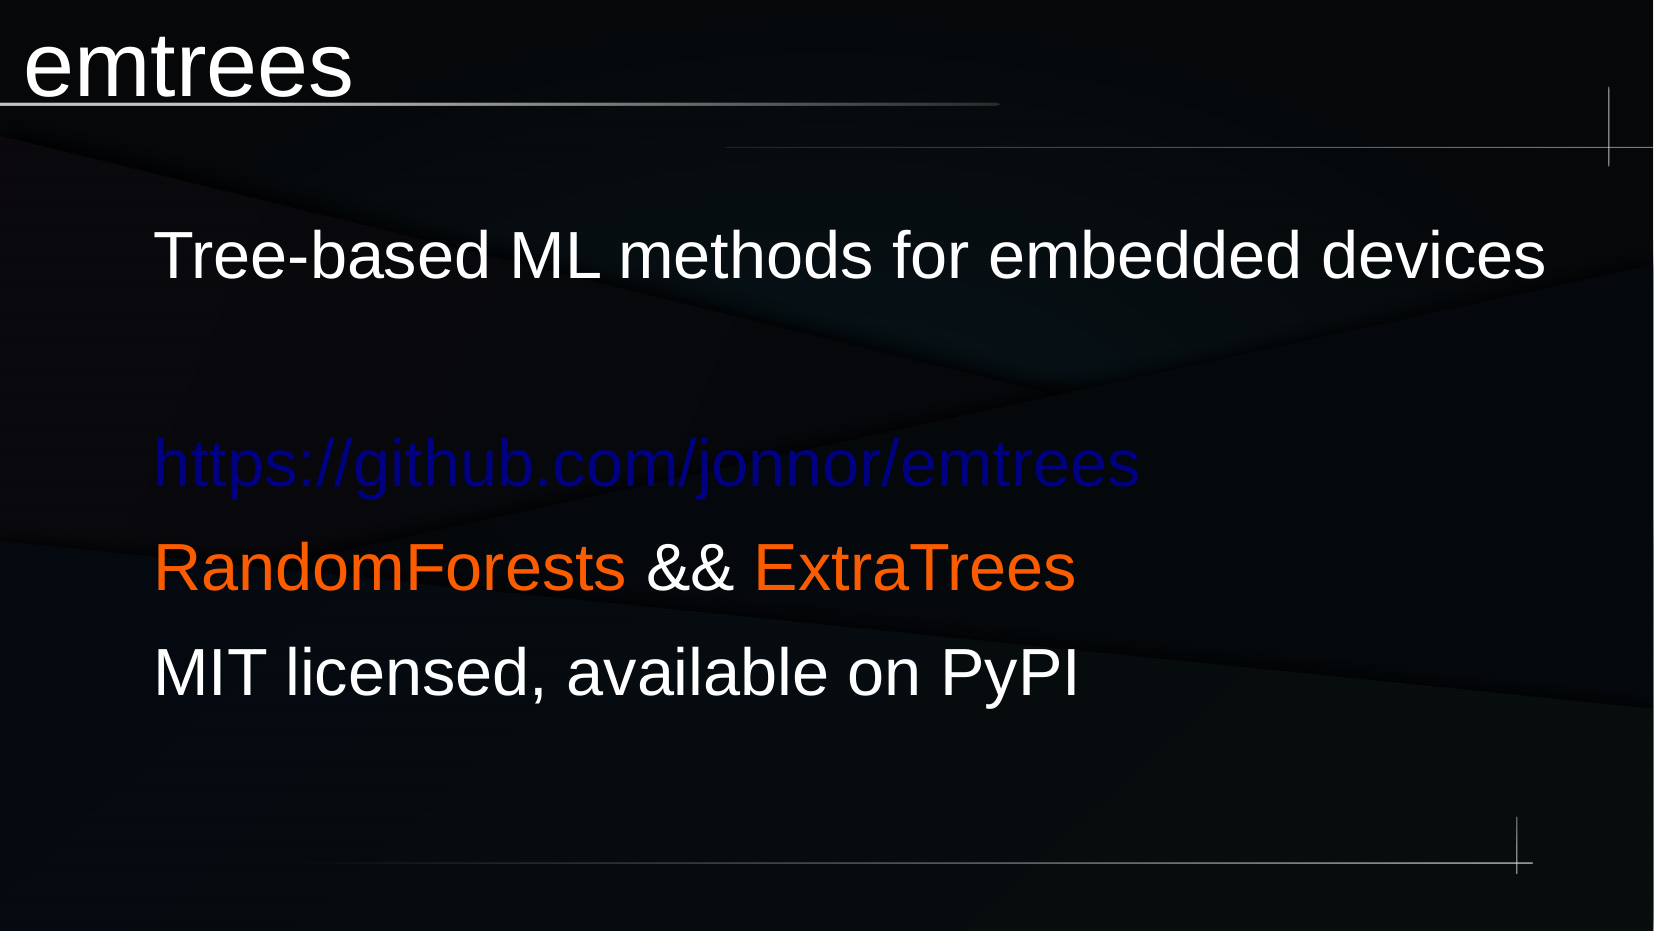

# emtrees
Tree-based ML methods for embedded devices
https://github.com/jonnor/emtrees
RandomForests && ExtraTrees
MIT licensed, available on PyPI